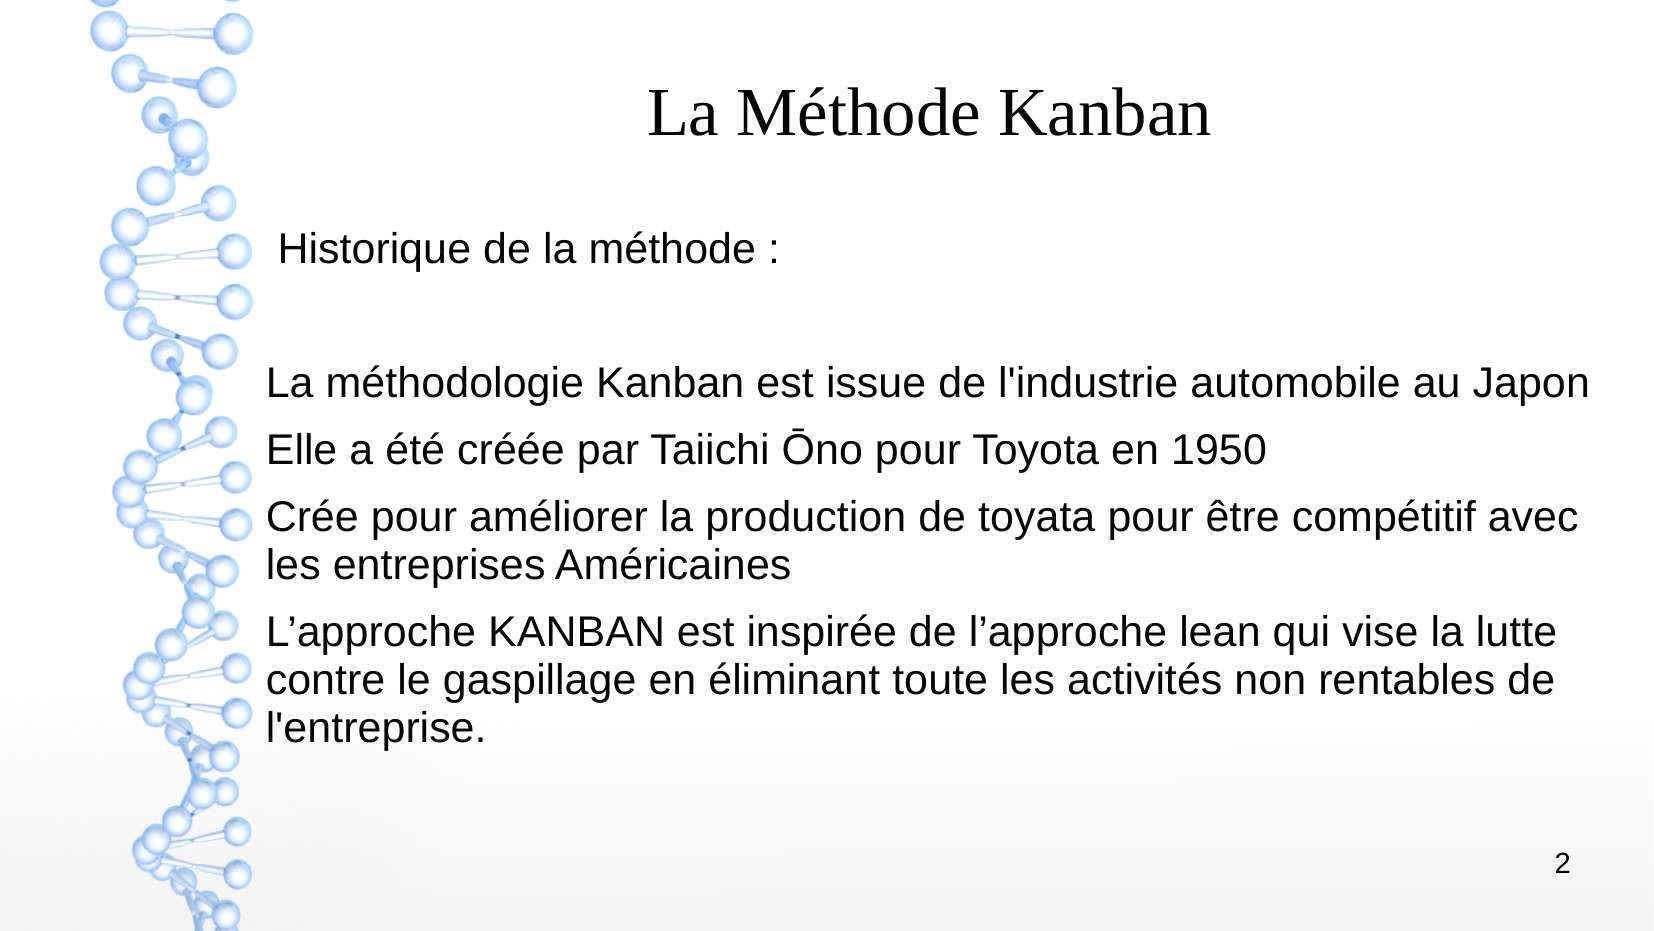

# La Méthode Kanban
 Historique de la méthode :
La méthodologie Kanban est issue de l'industrie automobile au Japon
Elle a été créée par Taiichi Ōno pour Toyota en 1950
Crée pour améliorer la production de toyata pour être compétitif avec les entreprises Américaines
L’approche KANBAN est inspirée de l’approche lean qui vise la lutte contre le gaspillage en éliminant toute les activités non rentables de l'entreprise.
2